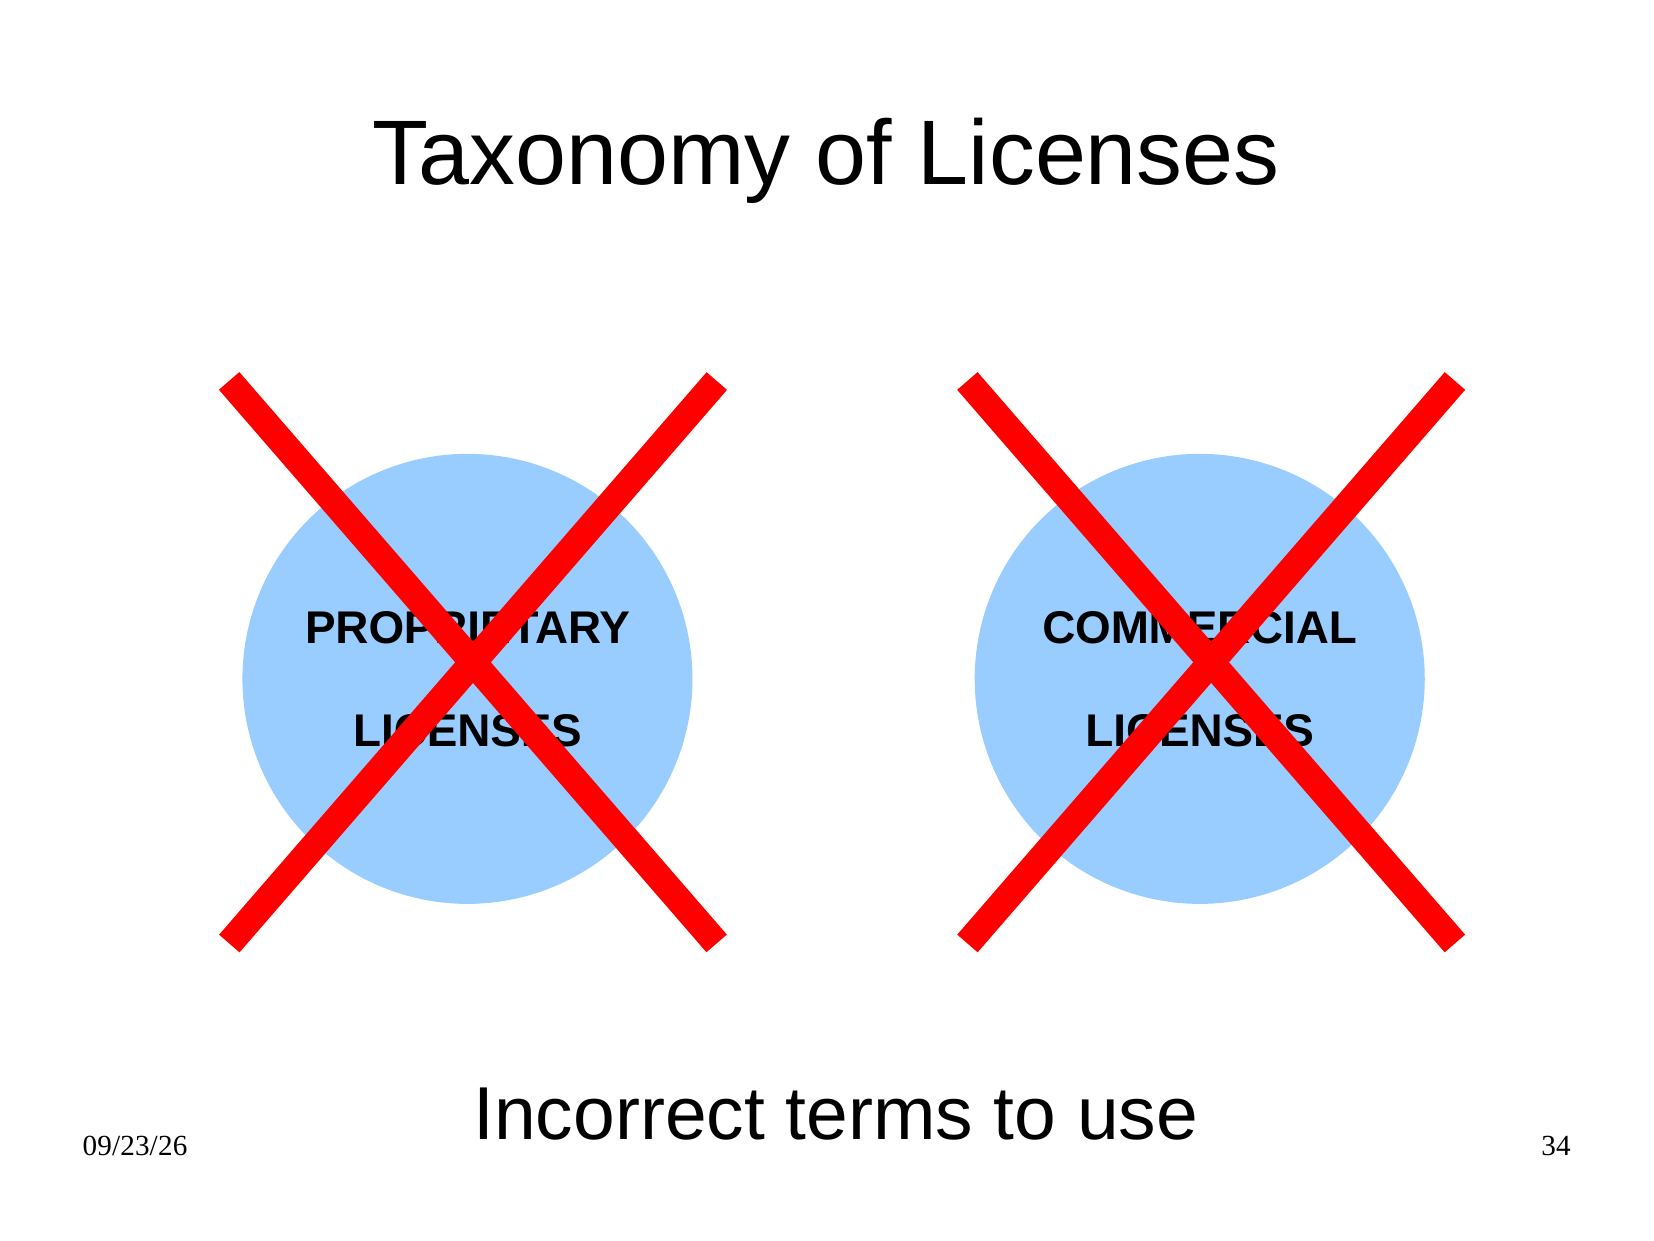

# Taxonomy of Licenses
PROPRIETARY
LICENSES
COMMERCIAL
LICENSES
Incorrect terms to use
34